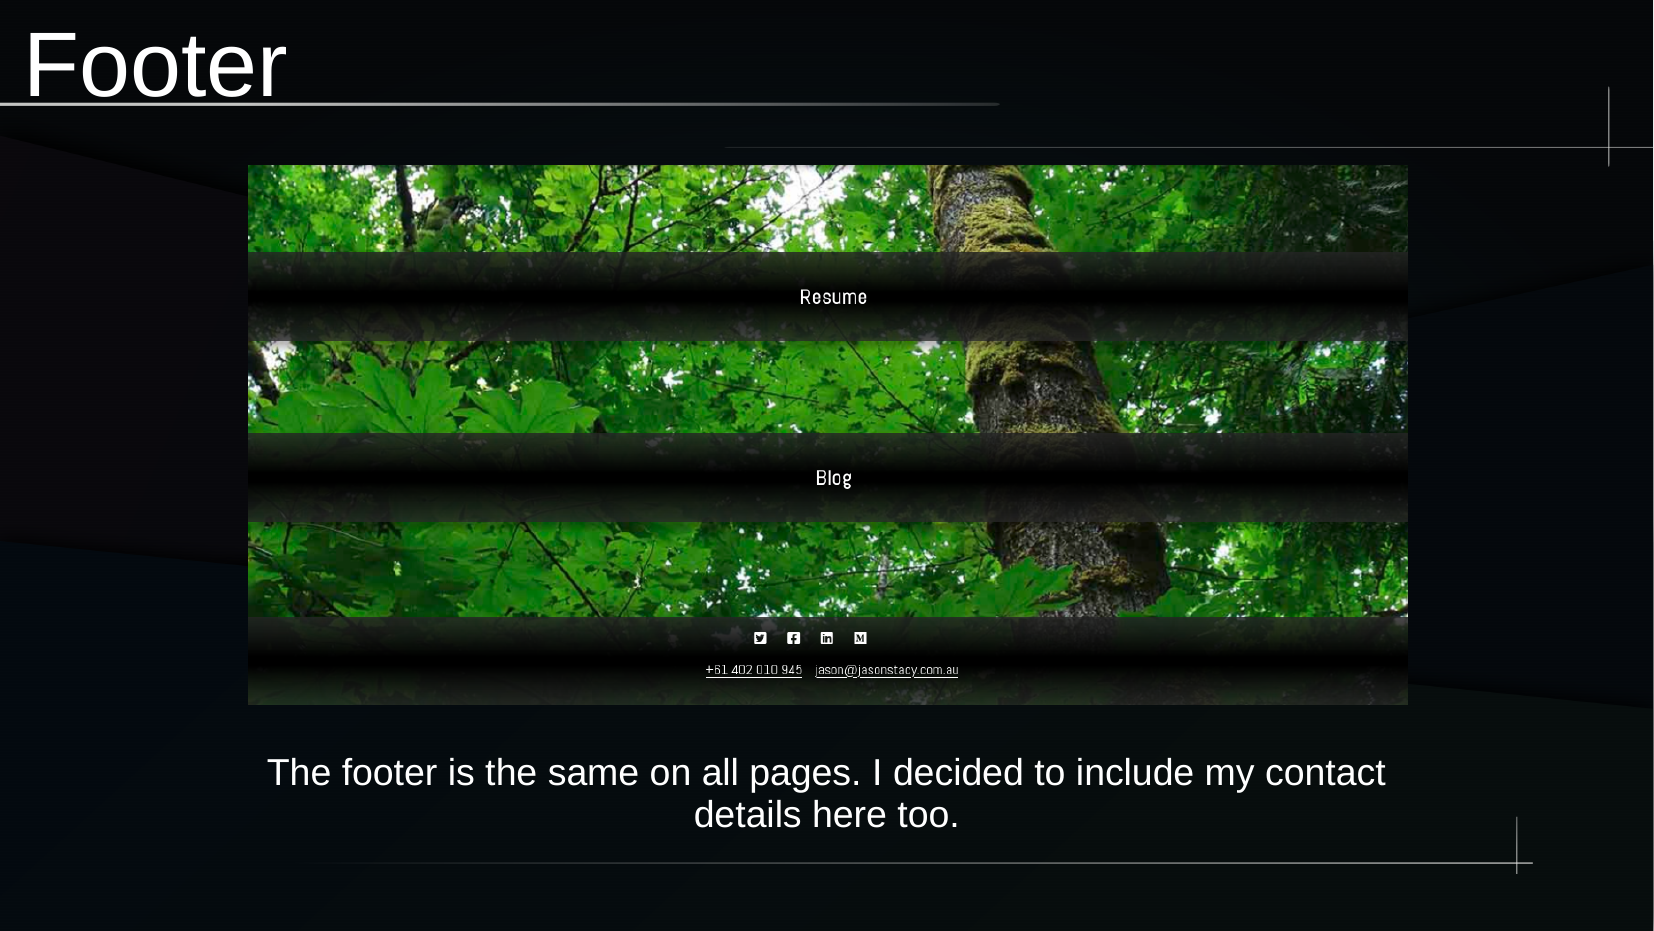

# Footer
The footer is the same on all pages. I decided to include my contact details here too.